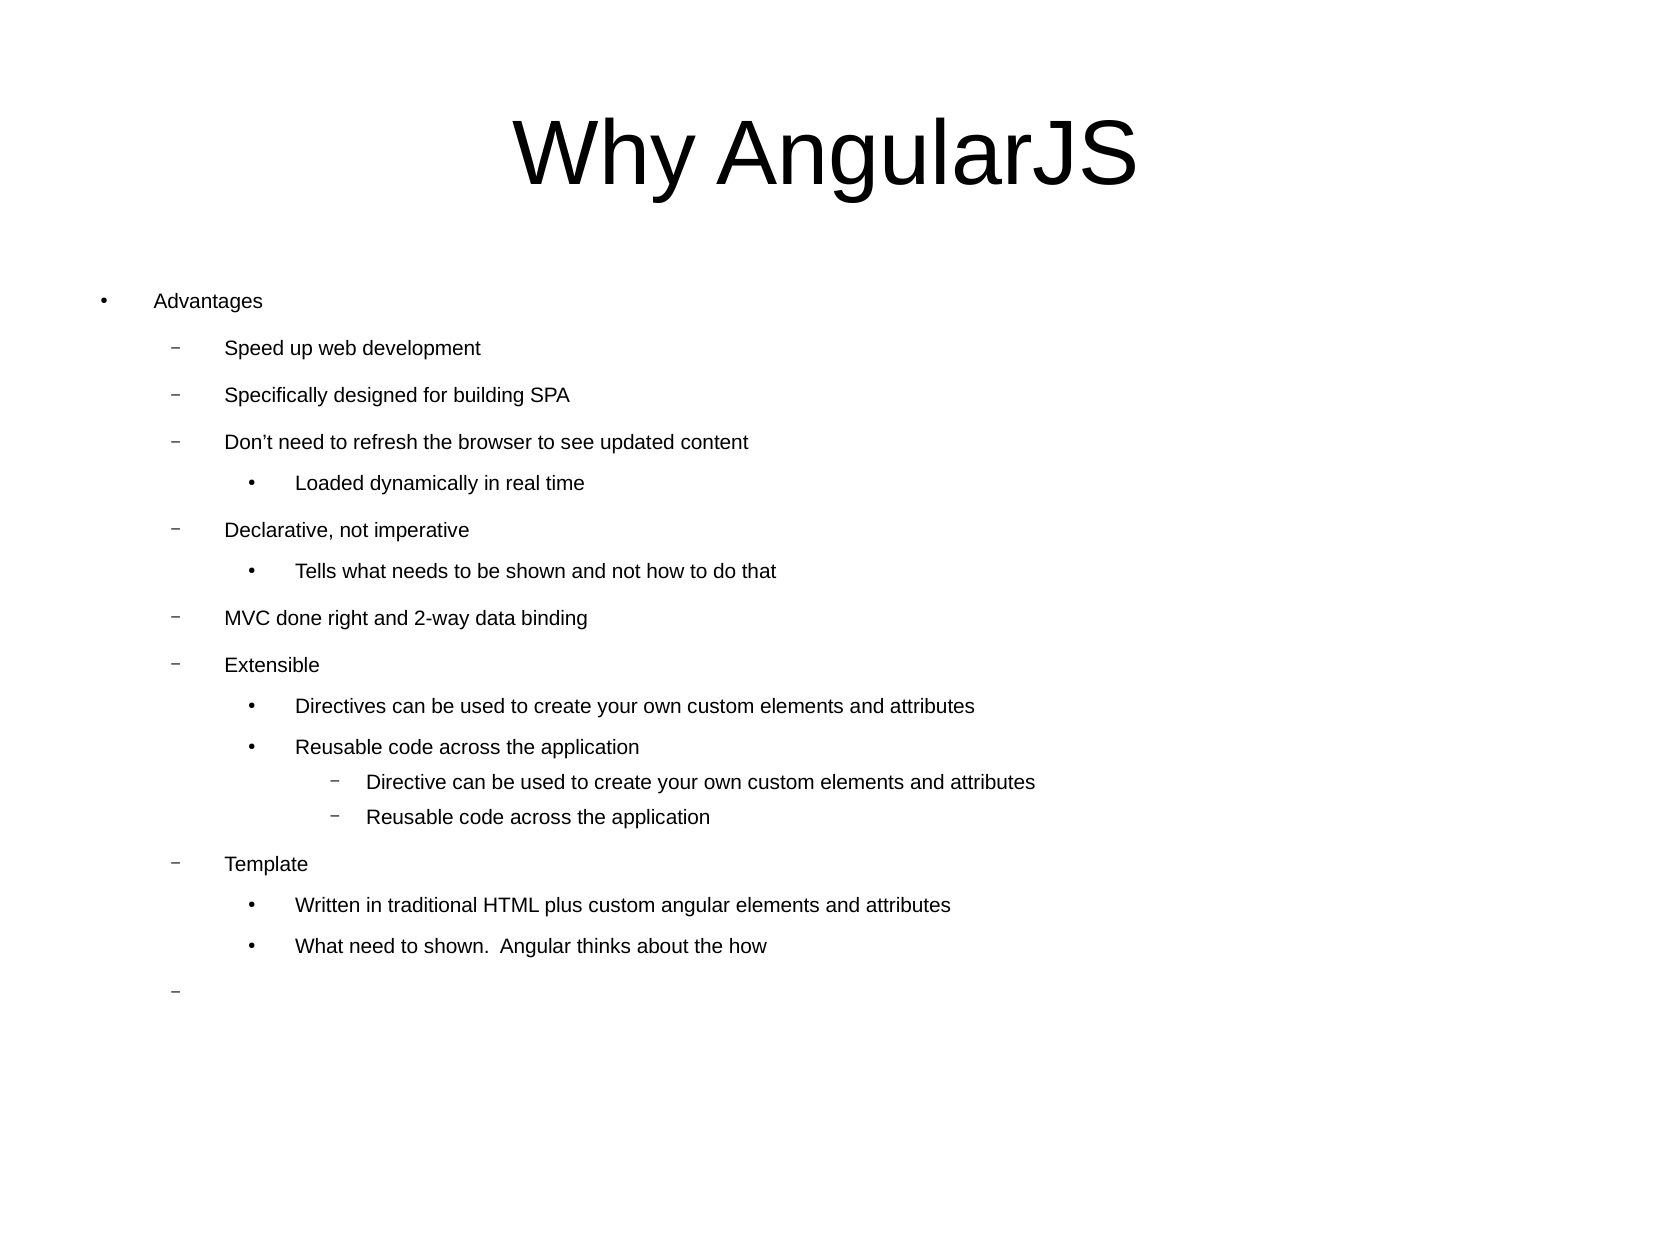

# Why AngularJS
Advantages
Speed up web development
Specifically designed for building SPA
Don’t need to refresh the browser to see updated content
Loaded dynamically in real time
Declarative, not imperative
Tells what needs to be shown and not how to do that
MVC done right and 2-way data binding
Extensible
Directives can be used to create your own custom elements and attributes
Reusable code across the application
Directive can be used to create your own custom elements and attributes
Reusable code across the application
Template
Written in traditional HTML plus custom angular elements and attributes
What need to shown. Angular thinks about the how